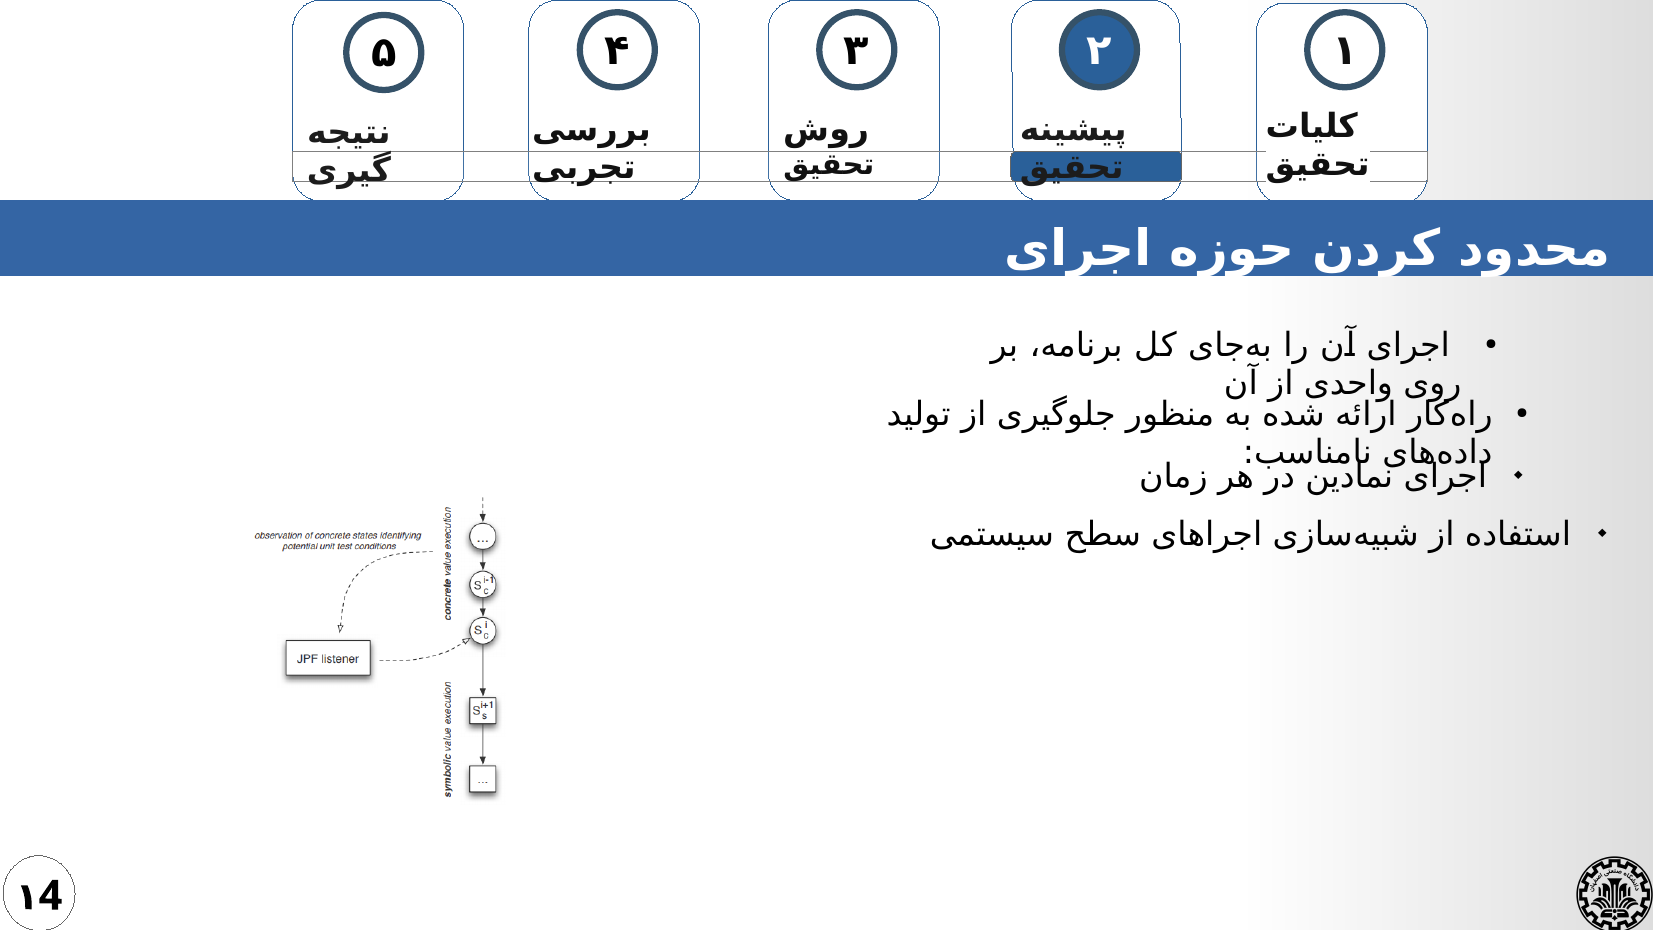

۴
۳
۲
۱
۵
کلیات تحقیق
بررسی تجربی
روش تحقیق
پیشینه تحقیق
نتیجه گیری
محدود کردن حوزه اجرای نمادین
 اجرای آن را به‌جای کل برنامه، بر روی واحدی از آن
راه‌کار ارائه شده به منظور جلوگیری از تولید داده‌های نامناسب:
اجرای نمادین در هر زمان
استفاده از شبیه‌سازی اجراهای سطح سیستمی
۱4